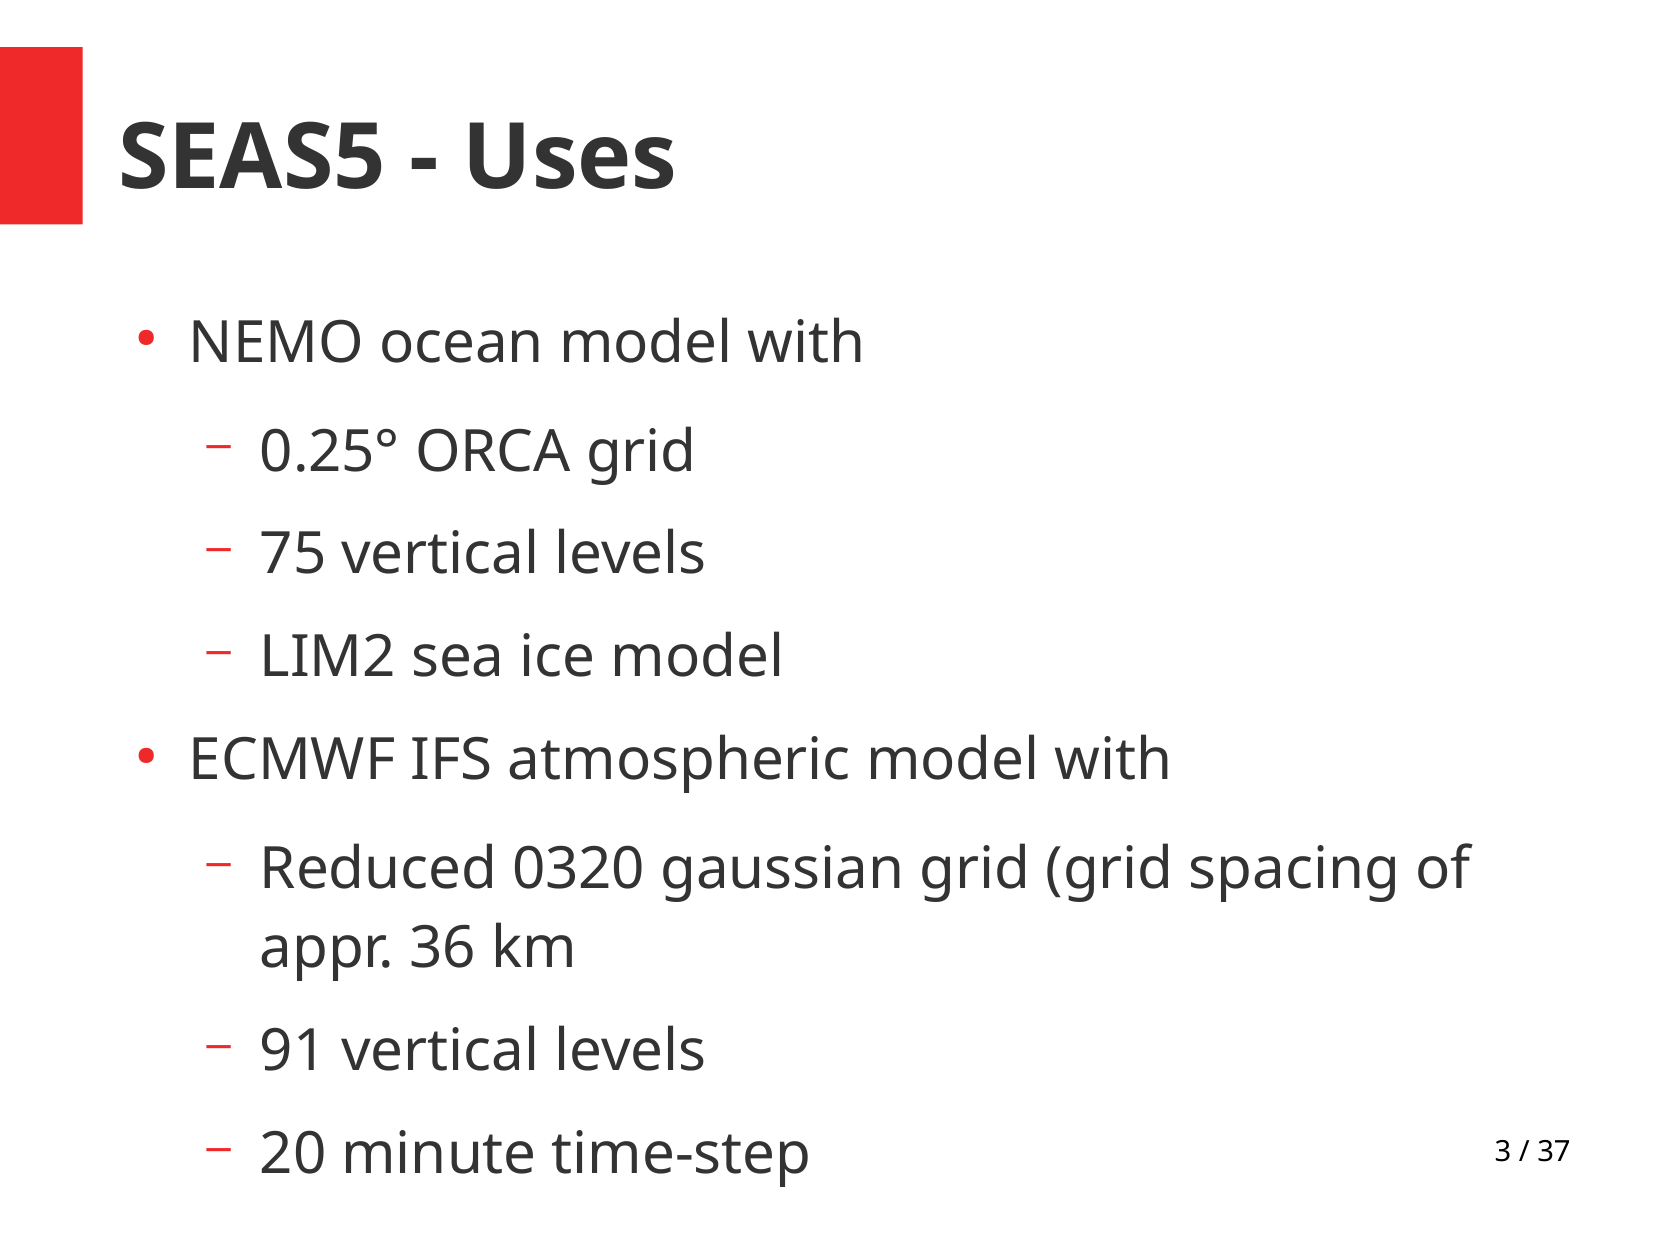

# SEAS5 - Uses
NEMO ocean model with
0.25° ORCA grid
75 vertical levels
LIM2 sea ice model
ECMWF IFS atmospheric model with
Reduced 0320 gaussian grid (grid spacing of appr. 36 km
91 vertical levels
20 minute time-step
3